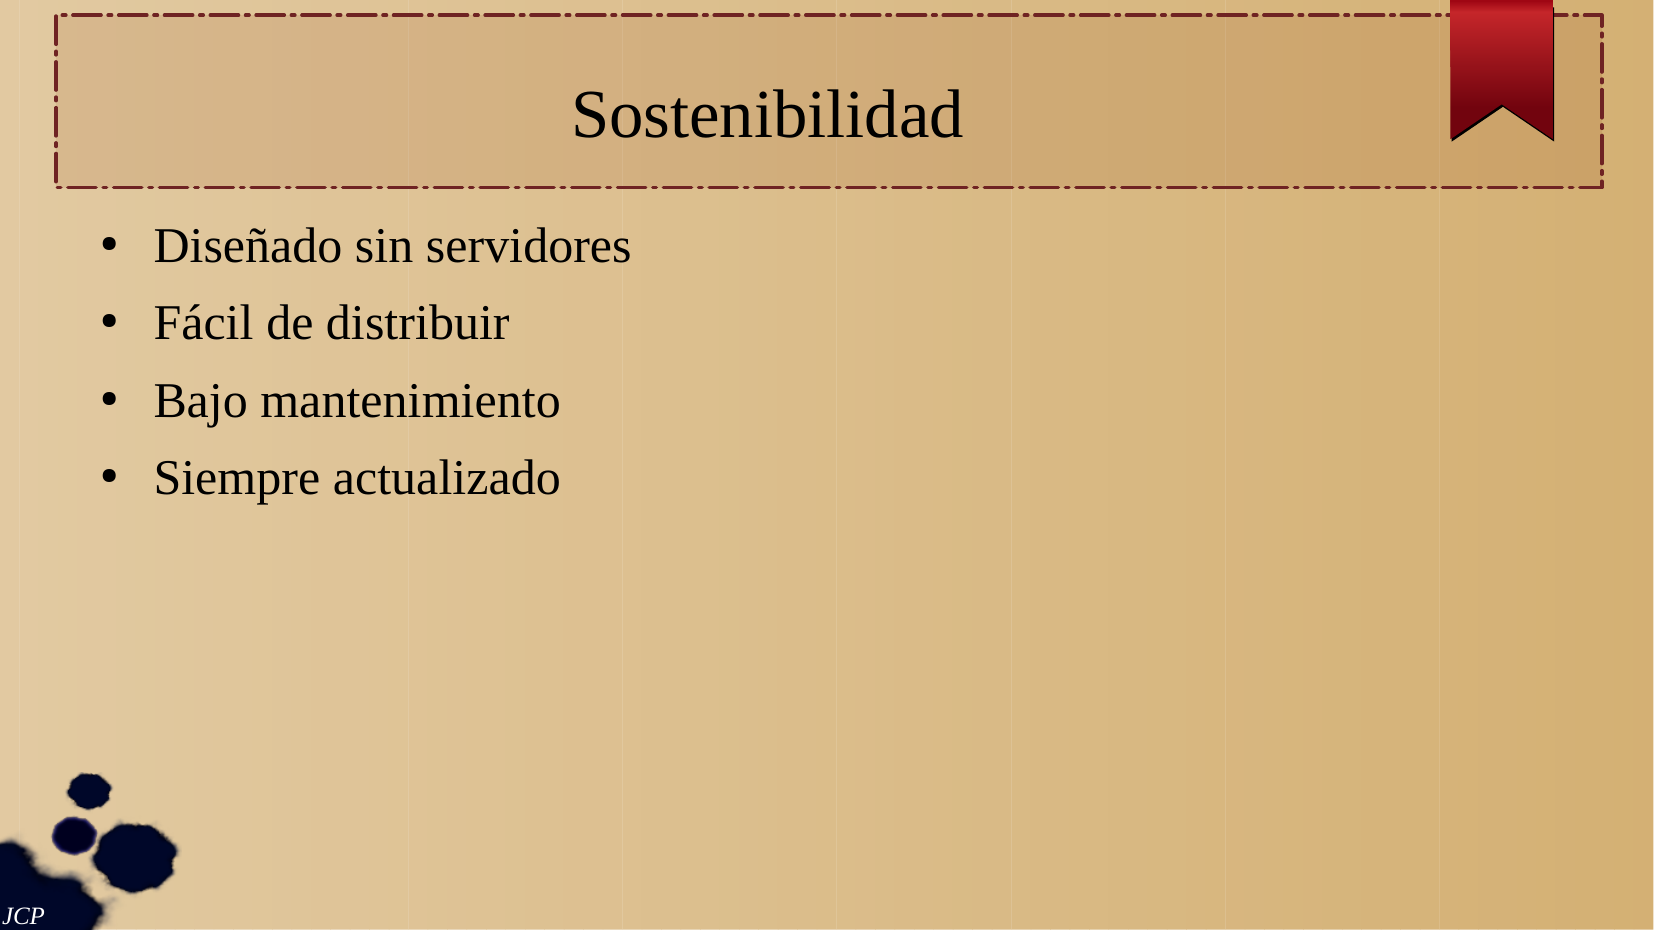

# Sostenibilidad
Diseñado sin servidores
Fácil de distribuir
Bajo mantenimiento
Siempre actualizado
JCP